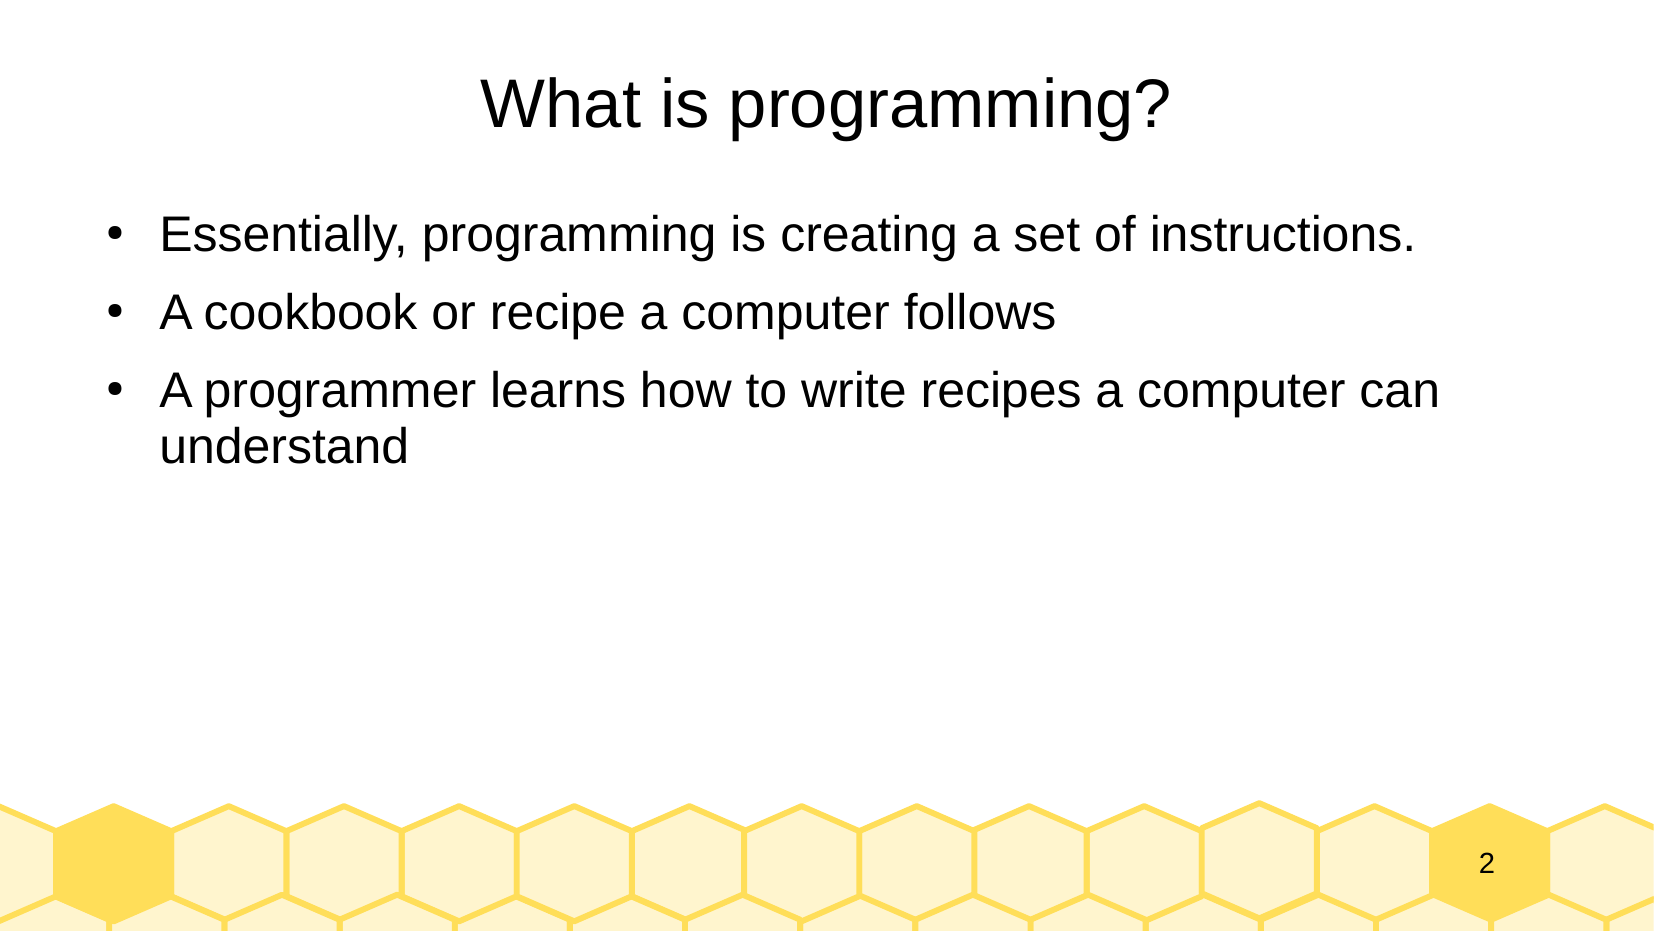

# What is programming?
Essentially, programming is creating a set of instructions.
A cookbook or recipe a computer follows
A programmer learns how to write recipes a computer can understand